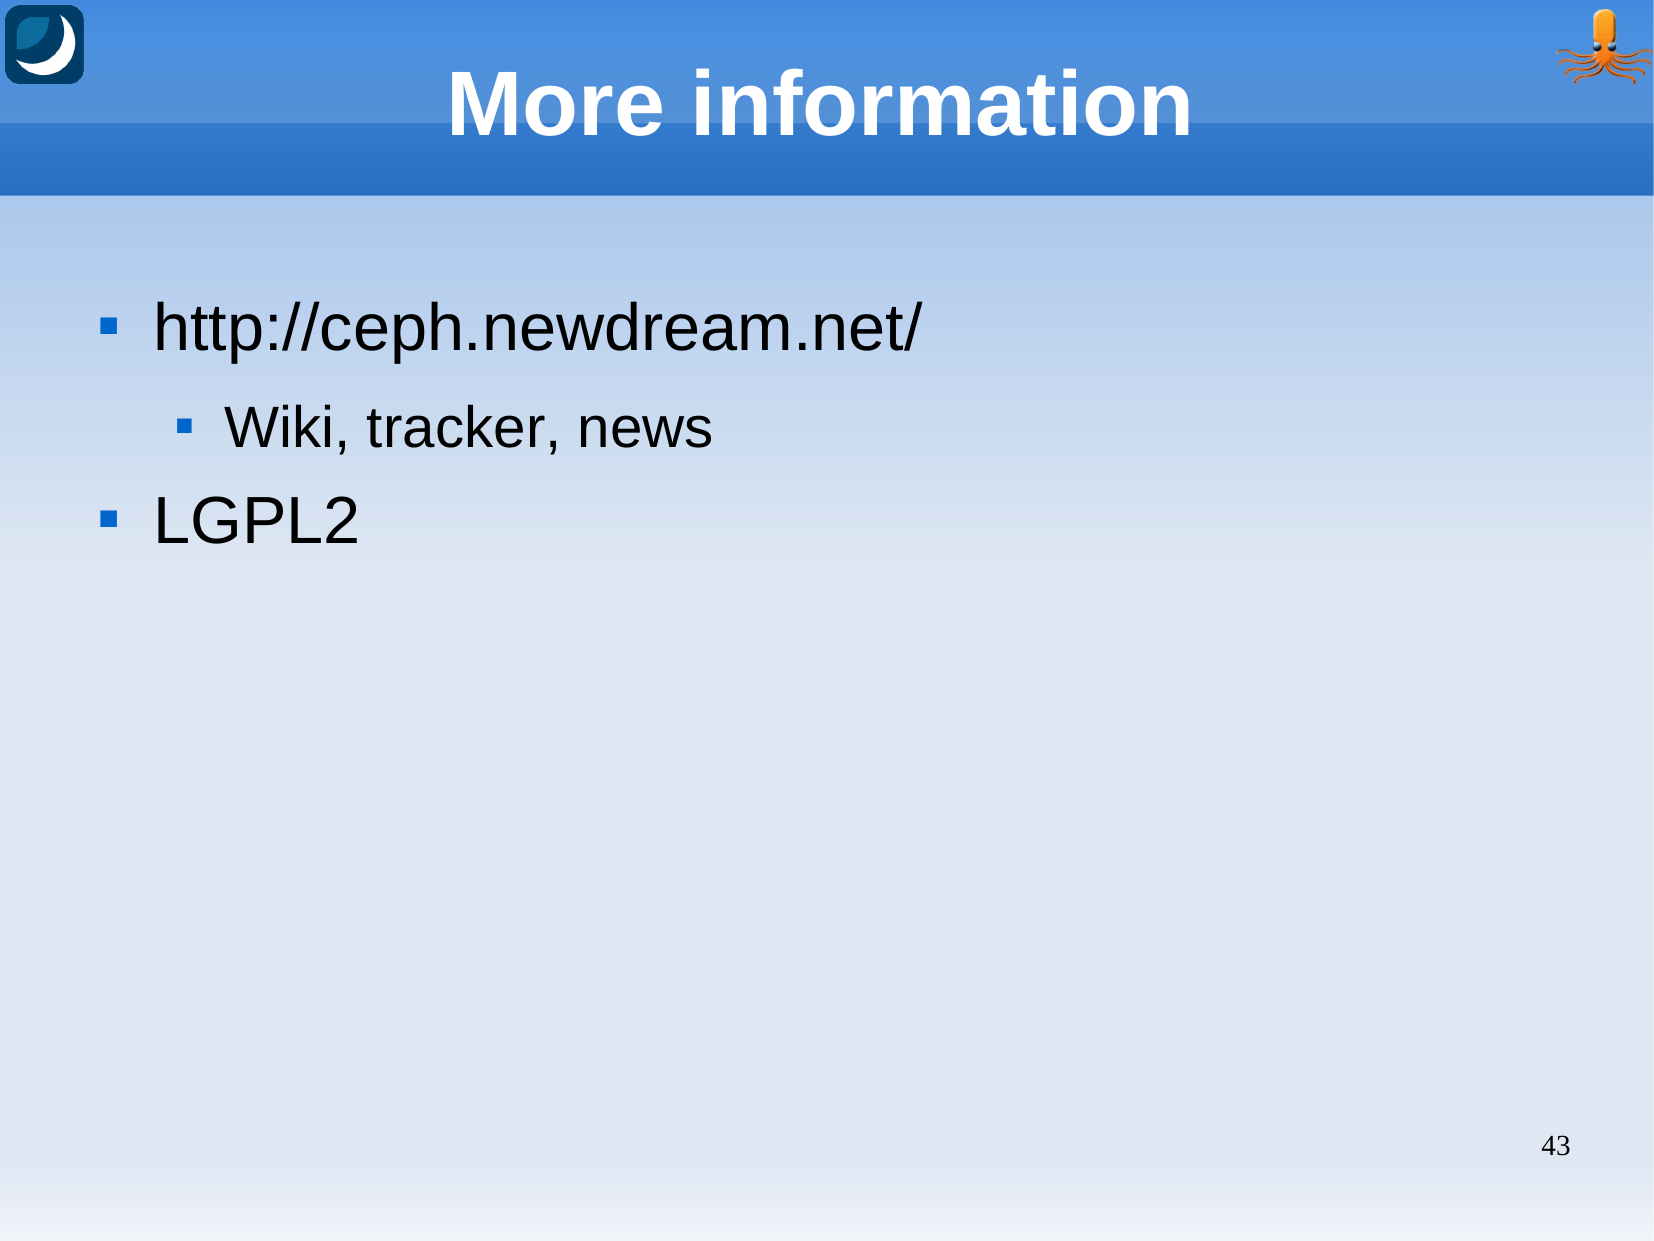

# More information
http://ceph.newdream.net/
Wiki, tracker, news
LGPL2
43